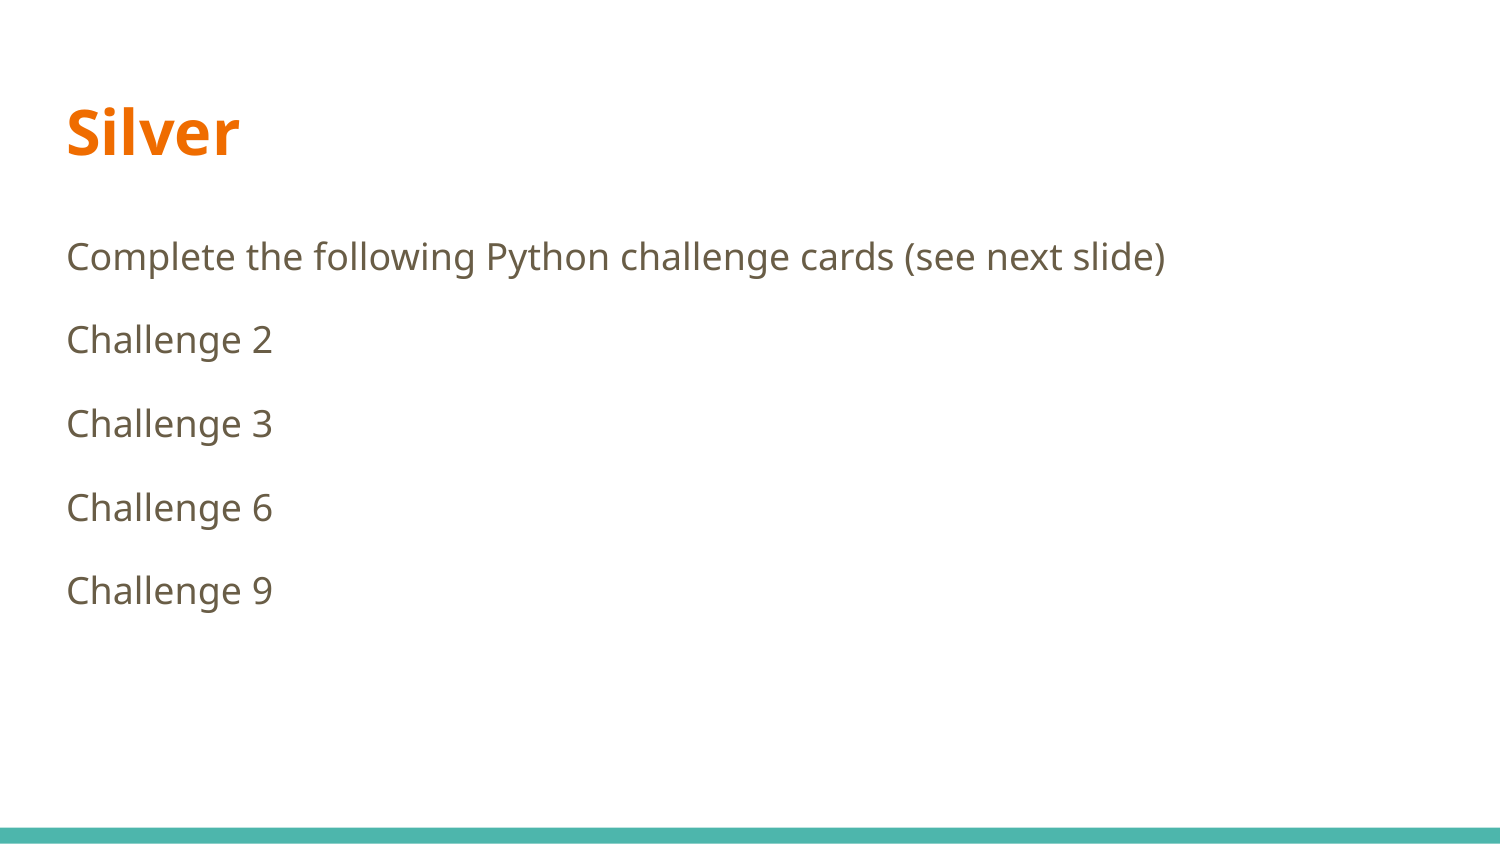

# Silver
Complete the following Python challenge cards (see next slide)
Challenge 2
Challenge 3
Challenge 6
Challenge 9